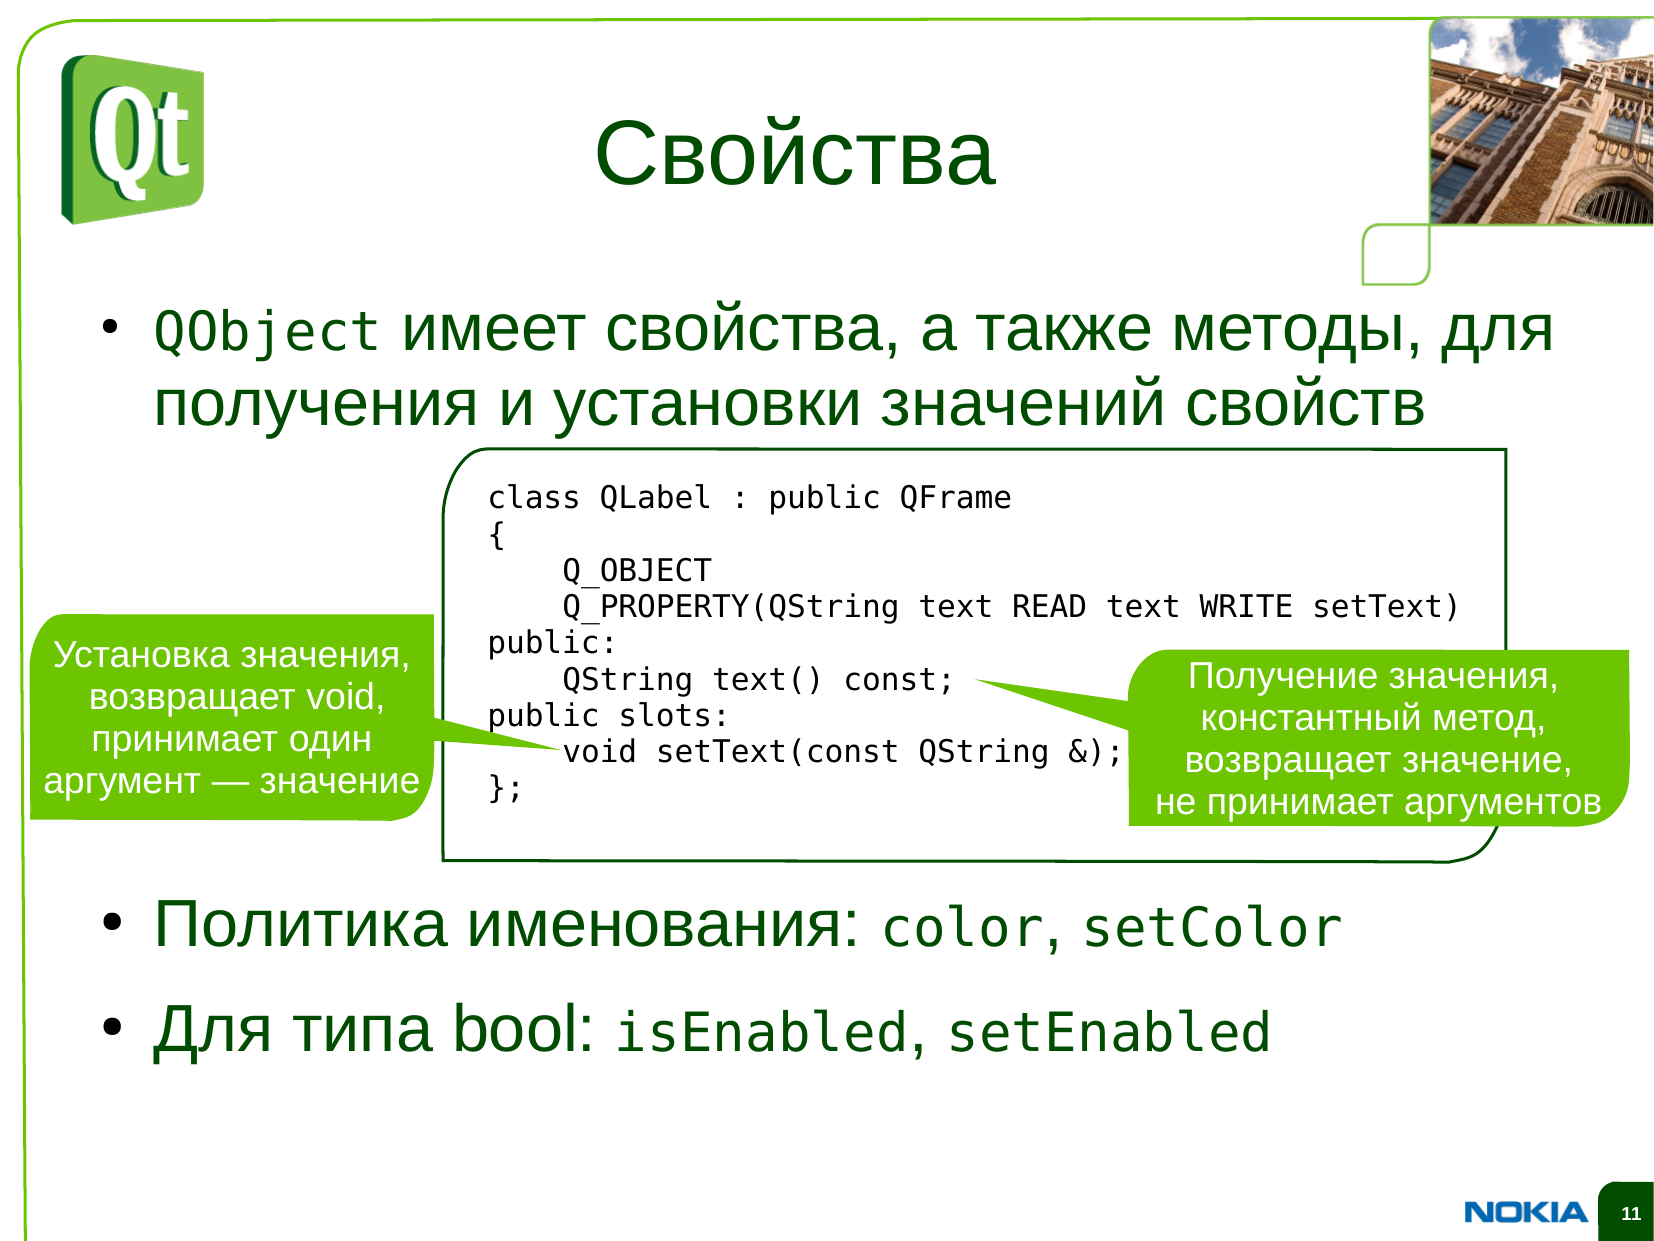

# Свойства
QObject имеет свойства, а также методы, для получения и установки значений свойств
Политика именования: color, setColor
Для типа bool: isEnabled, setEnabled
class QLabel : public QFrame
{
 Q_OBJECT
 Q_PROPERTY(QString text READ text WRITE setText)
public:
 QString text() const;
public slots:
 void setText(const QString &);
};
Установка значения,
 возвращает void,
принимает один
аргумент — значение
Получение значения,
константный метод,
возвращает значение,
не принимает аргументов